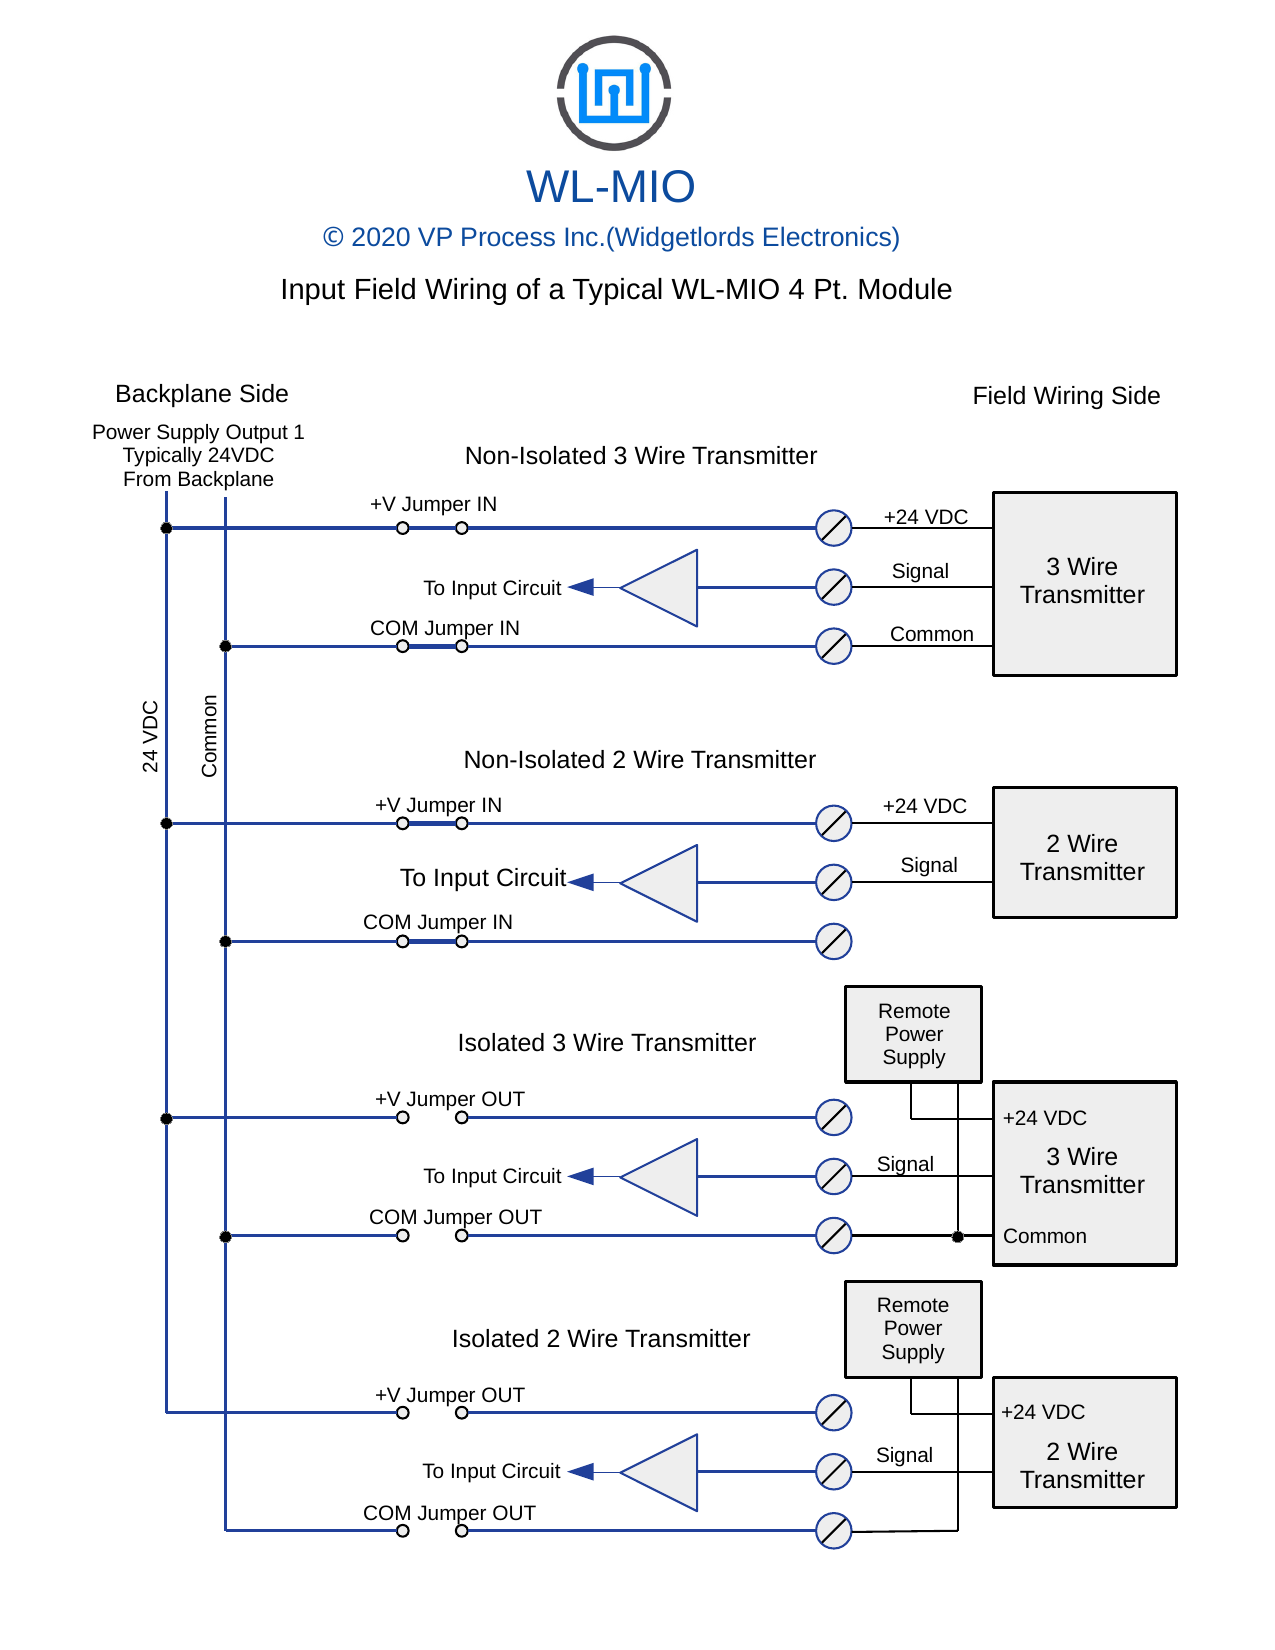

WL-MIO
© 2020 VP Process Inc.(Widgetlords Electronics)
Input Field Wiring of a Typical WL-MIO 4 Pt. Module
Backplane Side
Field Wiring Side
Power Supply Output 1
Typically 24VDC
From Backplane
Non-Isolated 3 Wire Transmitter
+V Jumper IN
+24 VDC
3 Wire
Transmitter
Signal
To Input Circuit
COM Jumper IN
Common
24 VDC
Common
Non-Isolated 2 Wire Transmitter
+V Jumper IN
+24 VDC
2 Wire
Transmitter
Signal
To Input Circuit
COM Jumper IN
Remote
Power Supply
Isolated 3 Wire Transmitter
+V Jumper OUT
+24 VDC
3 Wire
Transmitter
Signal
To Input Circuit
COM Jumper OUT
Common
Remote
Power Supply
Isolated 2 Wire Transmitter
+V Jumper OUT
+24 VDC
2 Wire
Transmitter
Signal
To Input Circuit
COM Jumper OUT